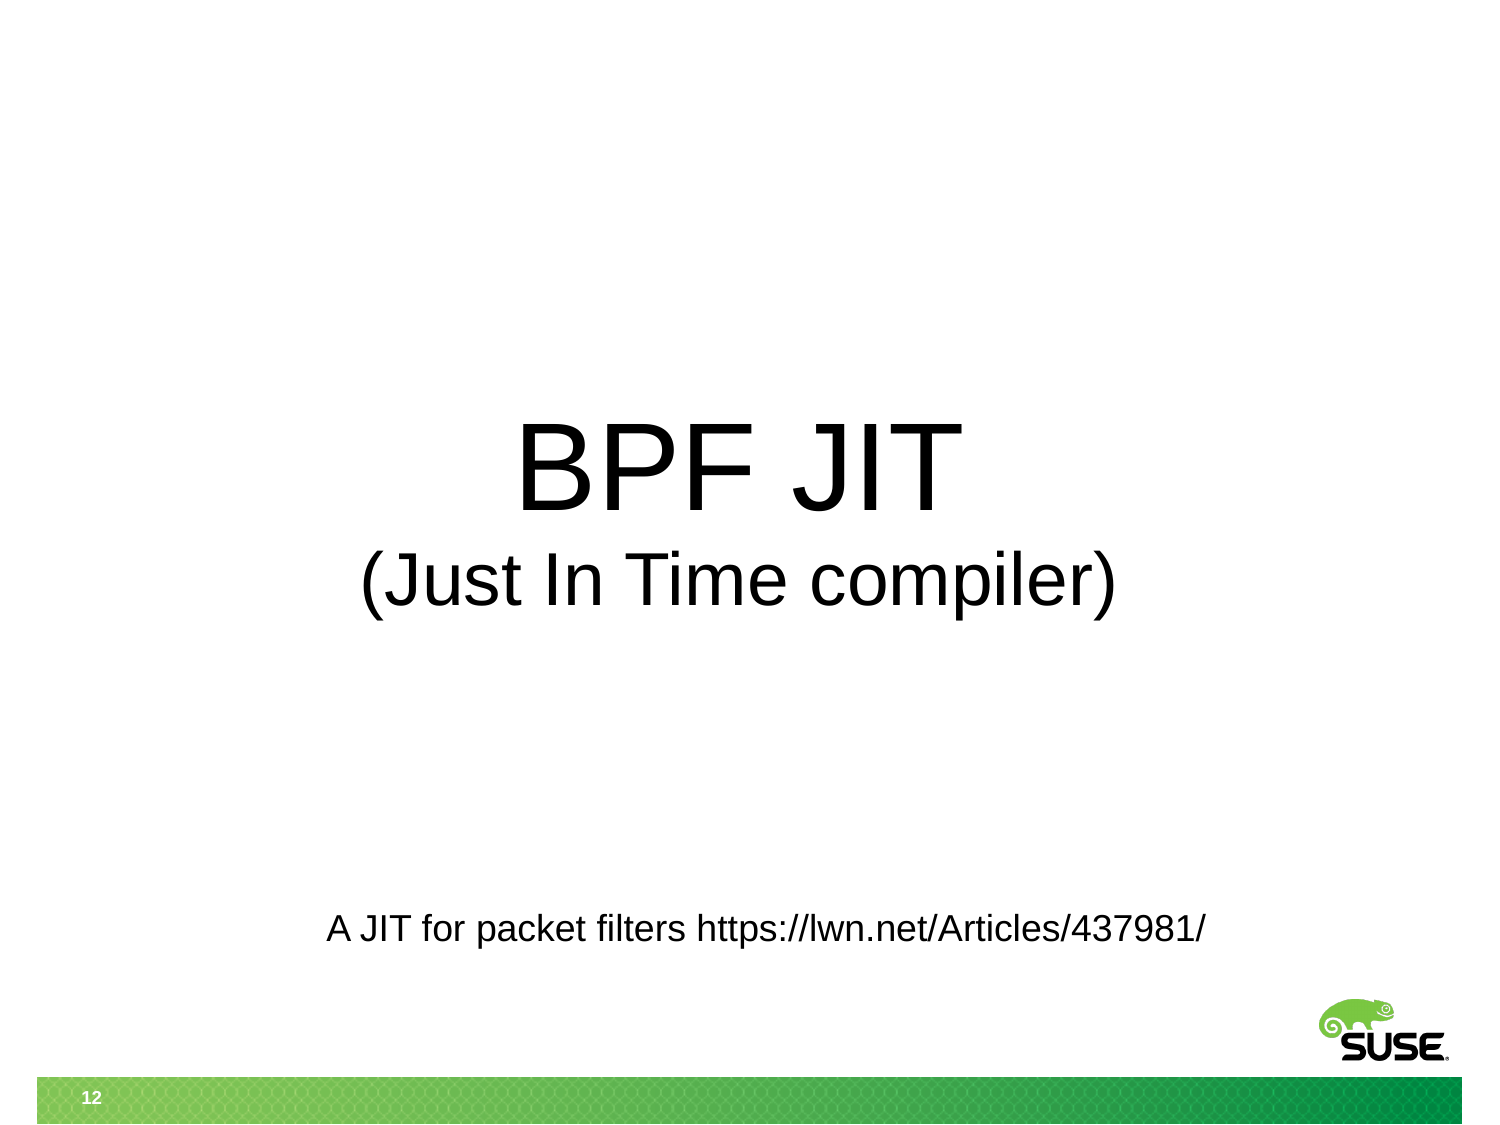

BPF JIT
(Just In Time compiler)
A JIT for packet filters https://lwn.net/Articles/437981/